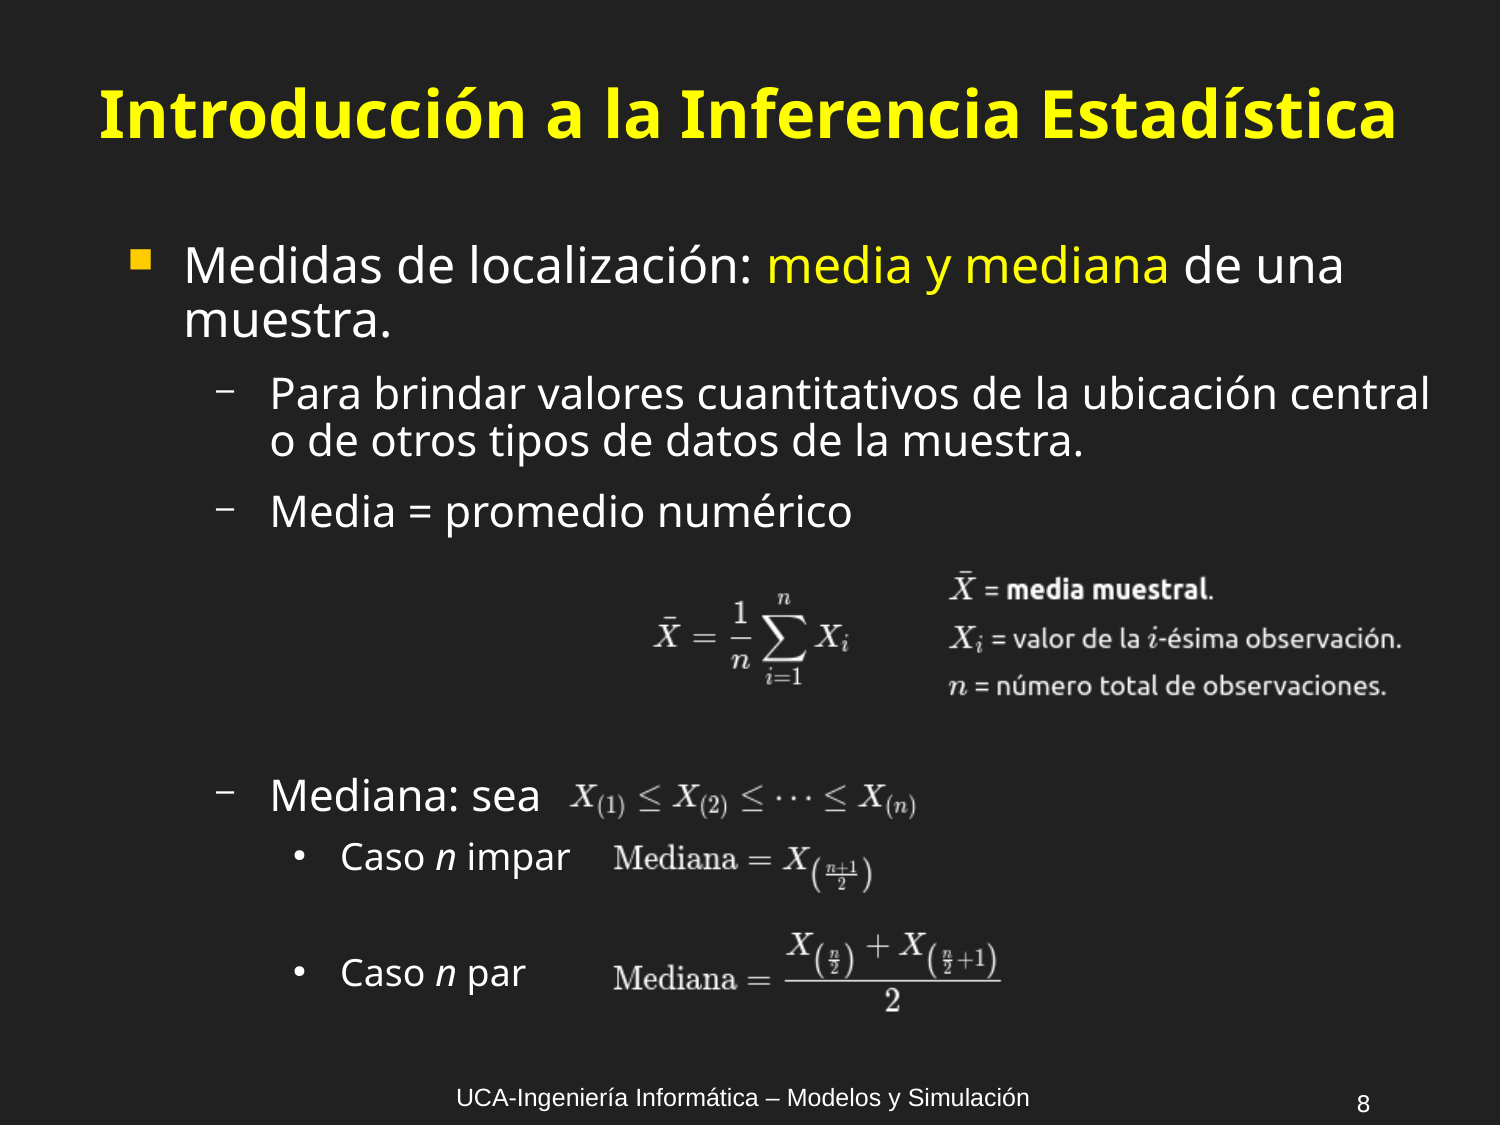

# Introducción a la Inferencia Estadística
Medidas de localización: media y mediana de una muestra.
Para brindar valores cuantitativos de la ubicación central o de otros tipos de datos de la muestra.
Media = promedio numérico
Mediana: sea
Caso n impar
Caso n par